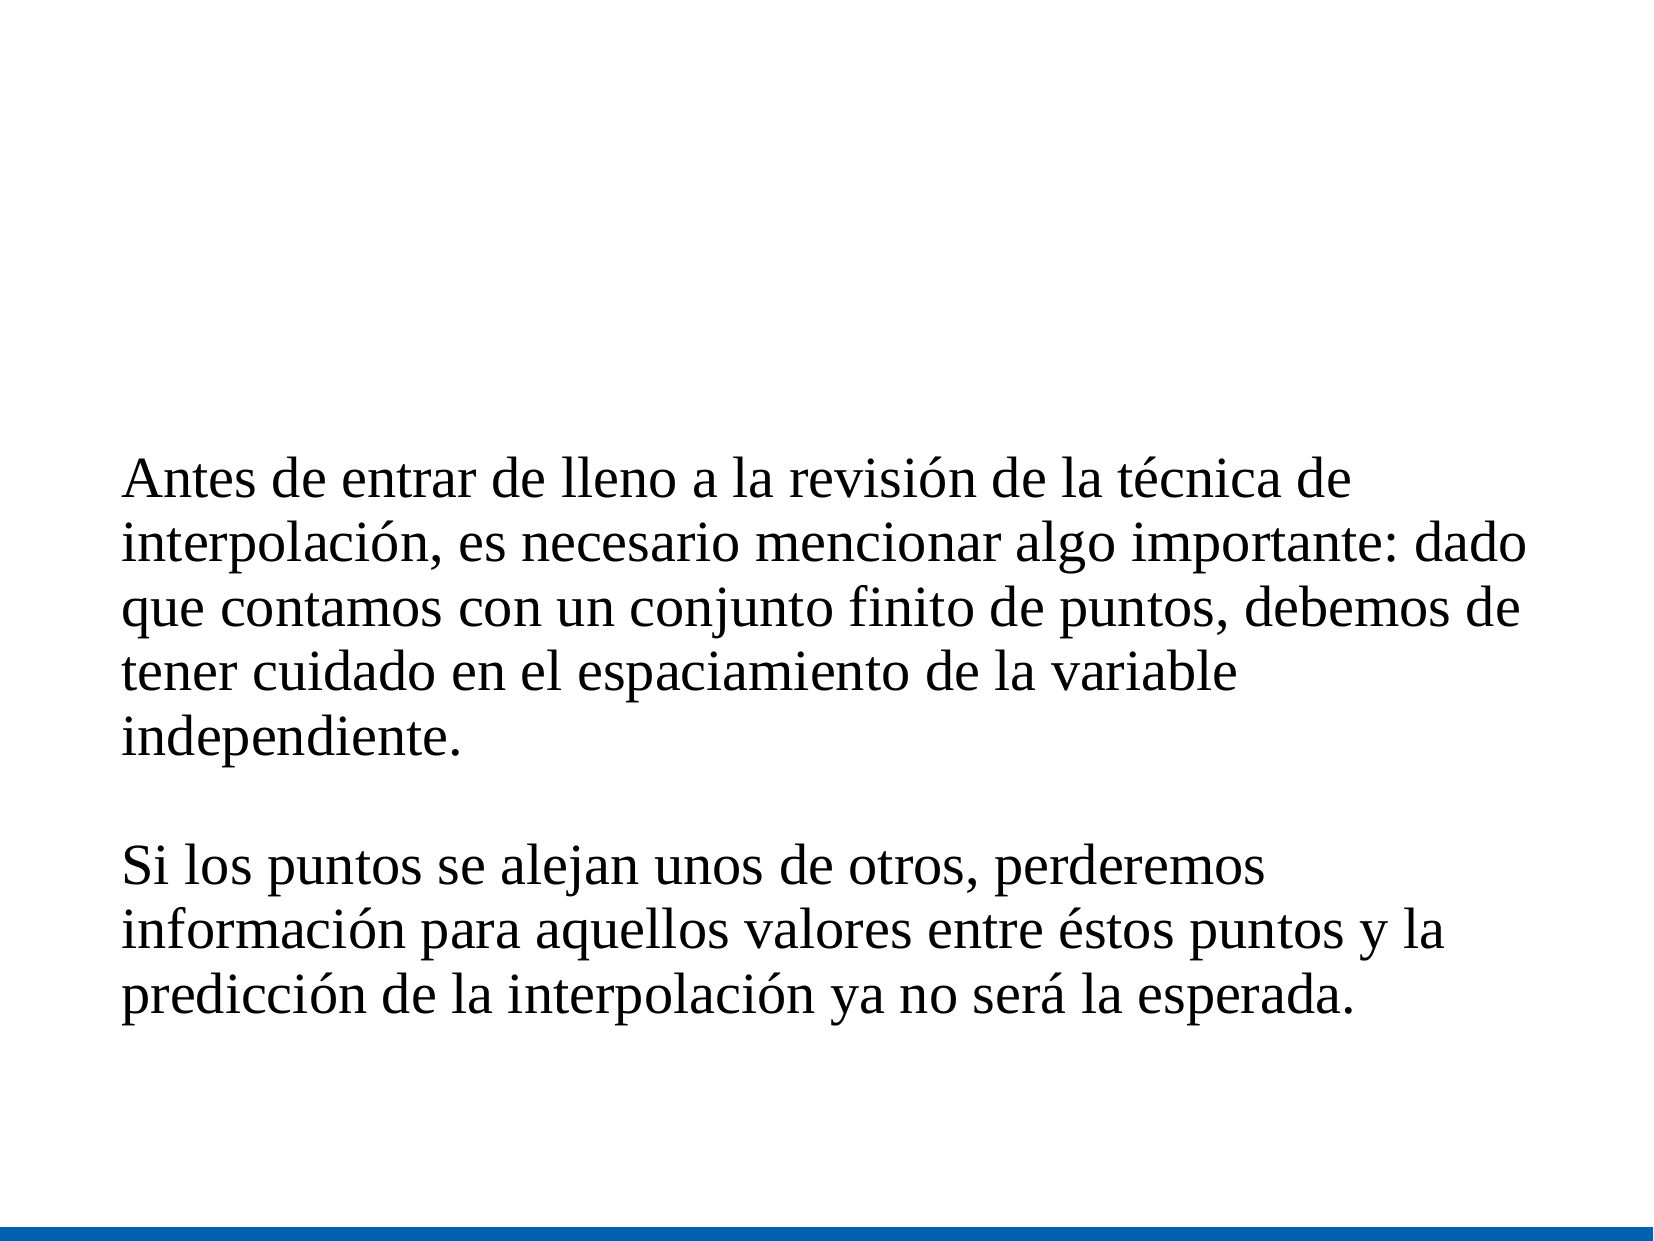

#
Antes de entrar de lleno a la revisión de la técnica de interpolación, es necesario mencionar algo importante: dado que contamos con un conjunto finito de puntos, debemos de tener cuidado en el espaciamiento de la variable independiente.
Si los puntos se alejan unos de otros, perderemos información para aquellos valores entre éstos puntos y la predicción de la interpolación ya no será la esperada.